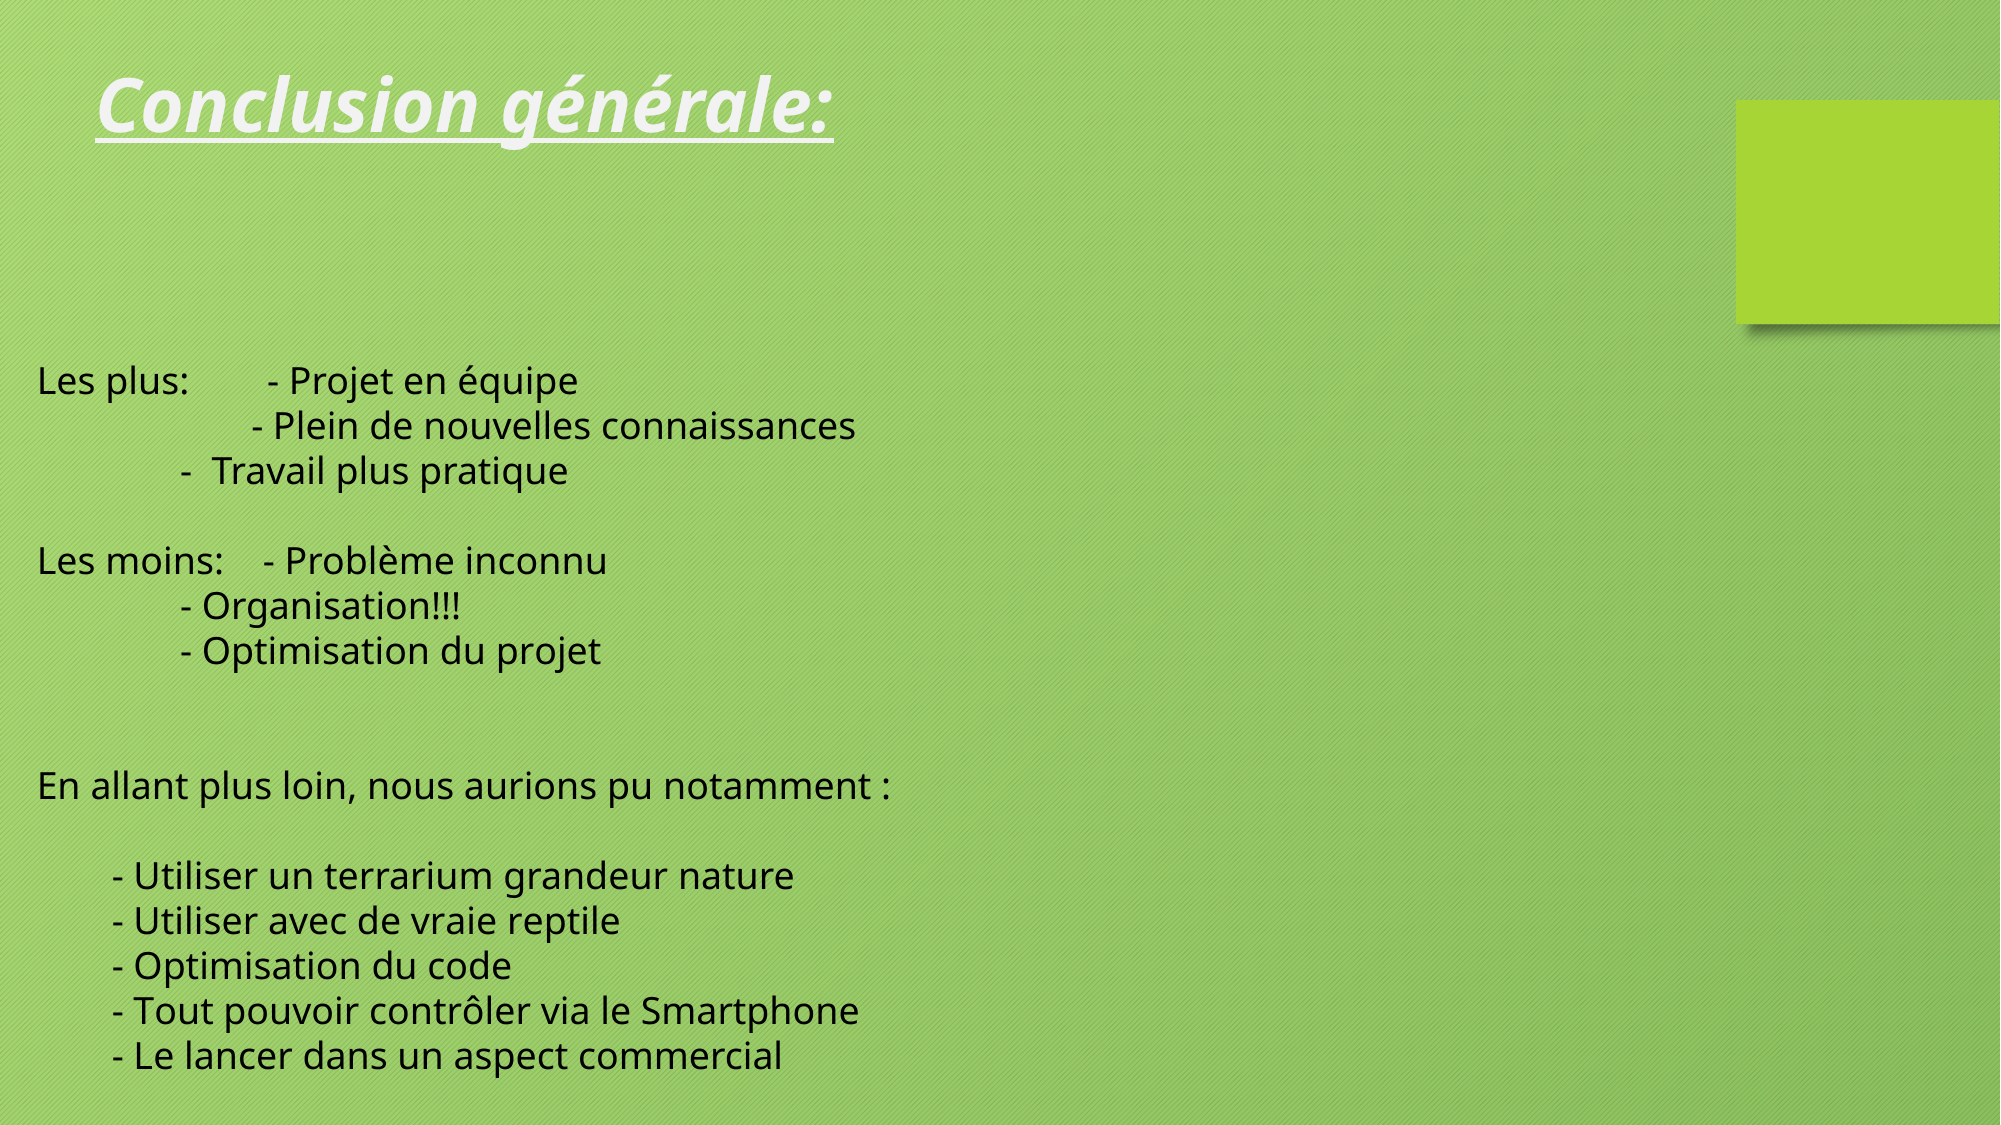

Conclusion générale:
Les plus: - Projet en équipe
 - Plein de nouvelles connaissances
	 - Travail plus pratique
Les moins: - Problème inconnu
	 - Organisation!!!
	 - Optimisation du projet
En allant plus loin, nous aurions pu notamment :
	- Utiliser un terrarium grandeur nature
	- Utiliser avec de vraie reptile
	- Optimisation du code
	- Tout pouvoir contrôler via le Smartphone
	- Le lancer dans un aspect commercial